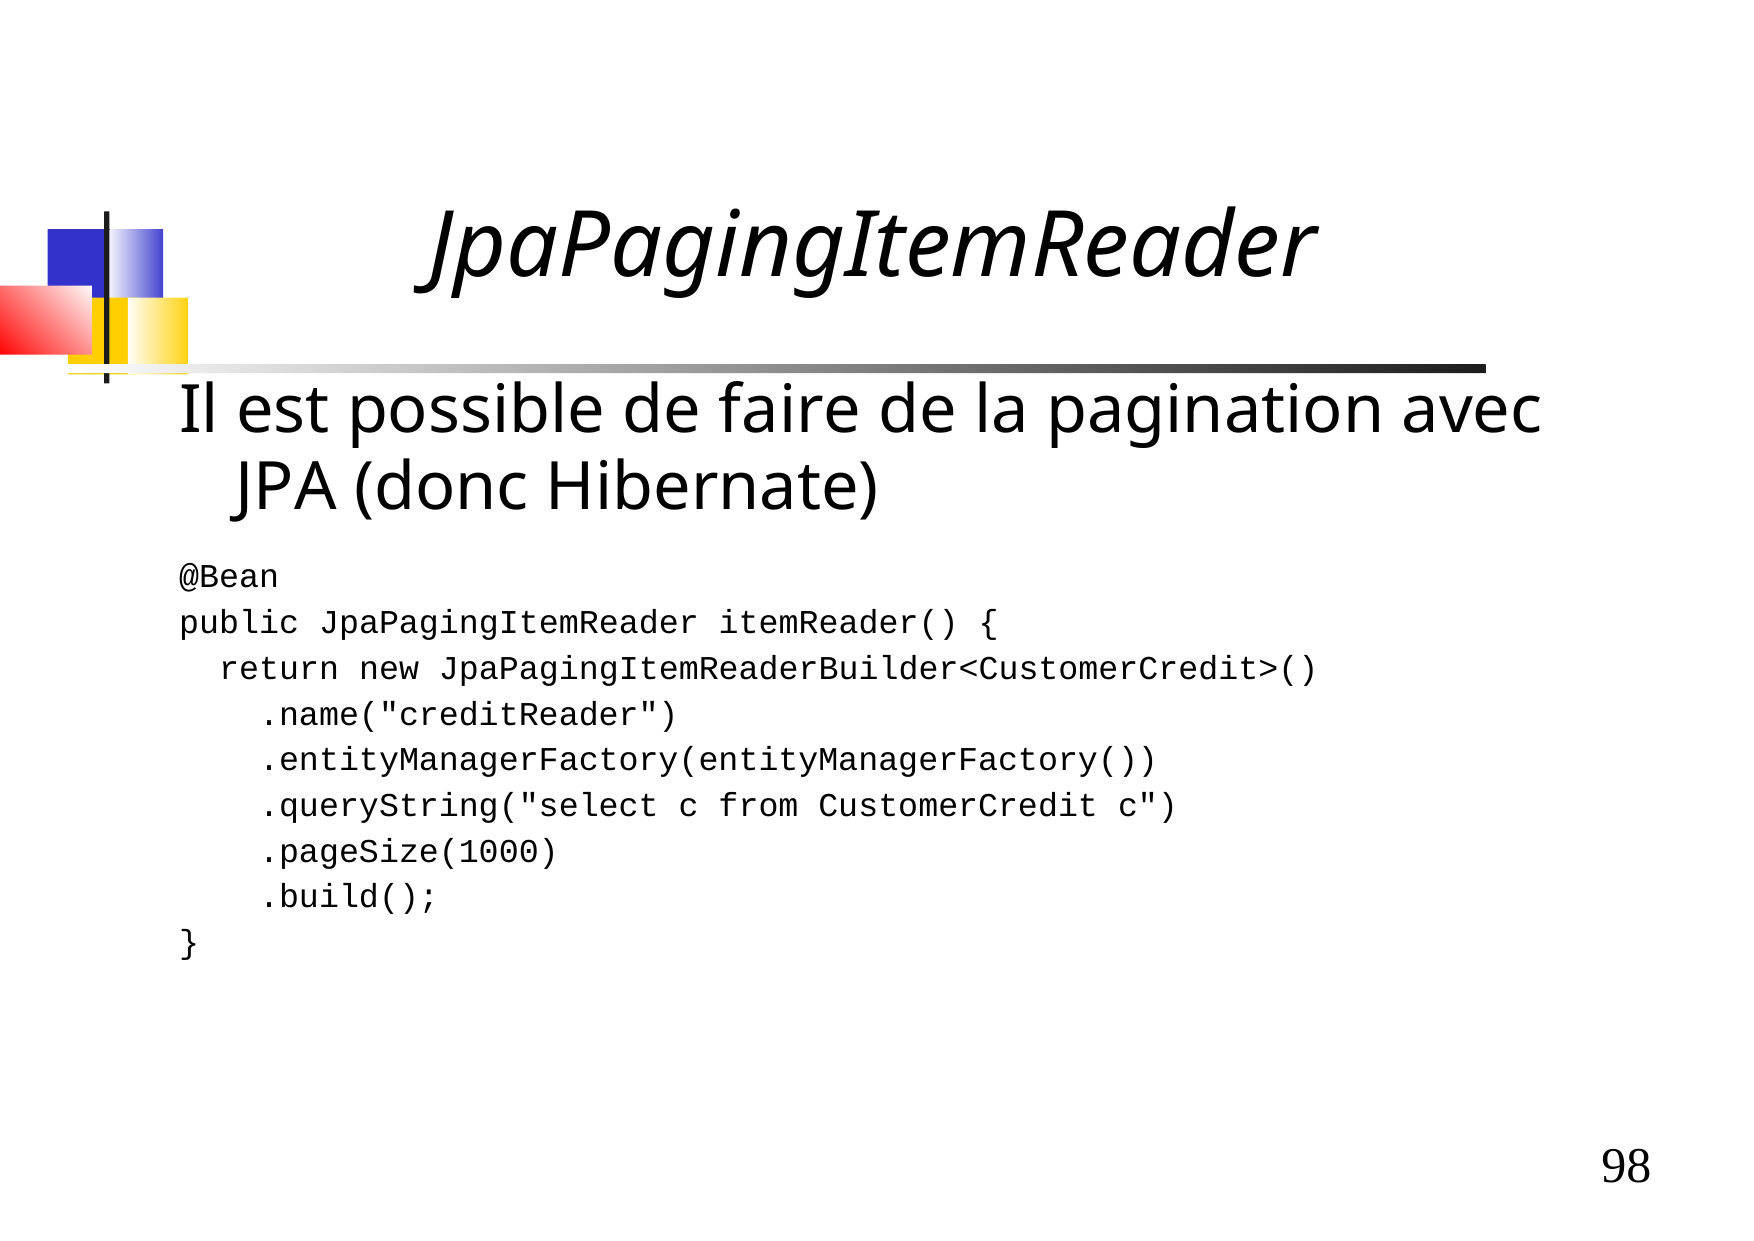

# JpaPagingItemReader
Il est possible de faire de la pagination avec JPA (donc Hibernate)
@Bean
public JpaPagingItemReader itemReader() {
 return new JpaPagingItemReaderBuilder<CustomerCredit>()
 .name("creditReader")
 .entityManagerFactory(entityManagerFactory())
 .queryString("select c from CustomerCredit c")
 .pageSize(1000)
 .build();
}